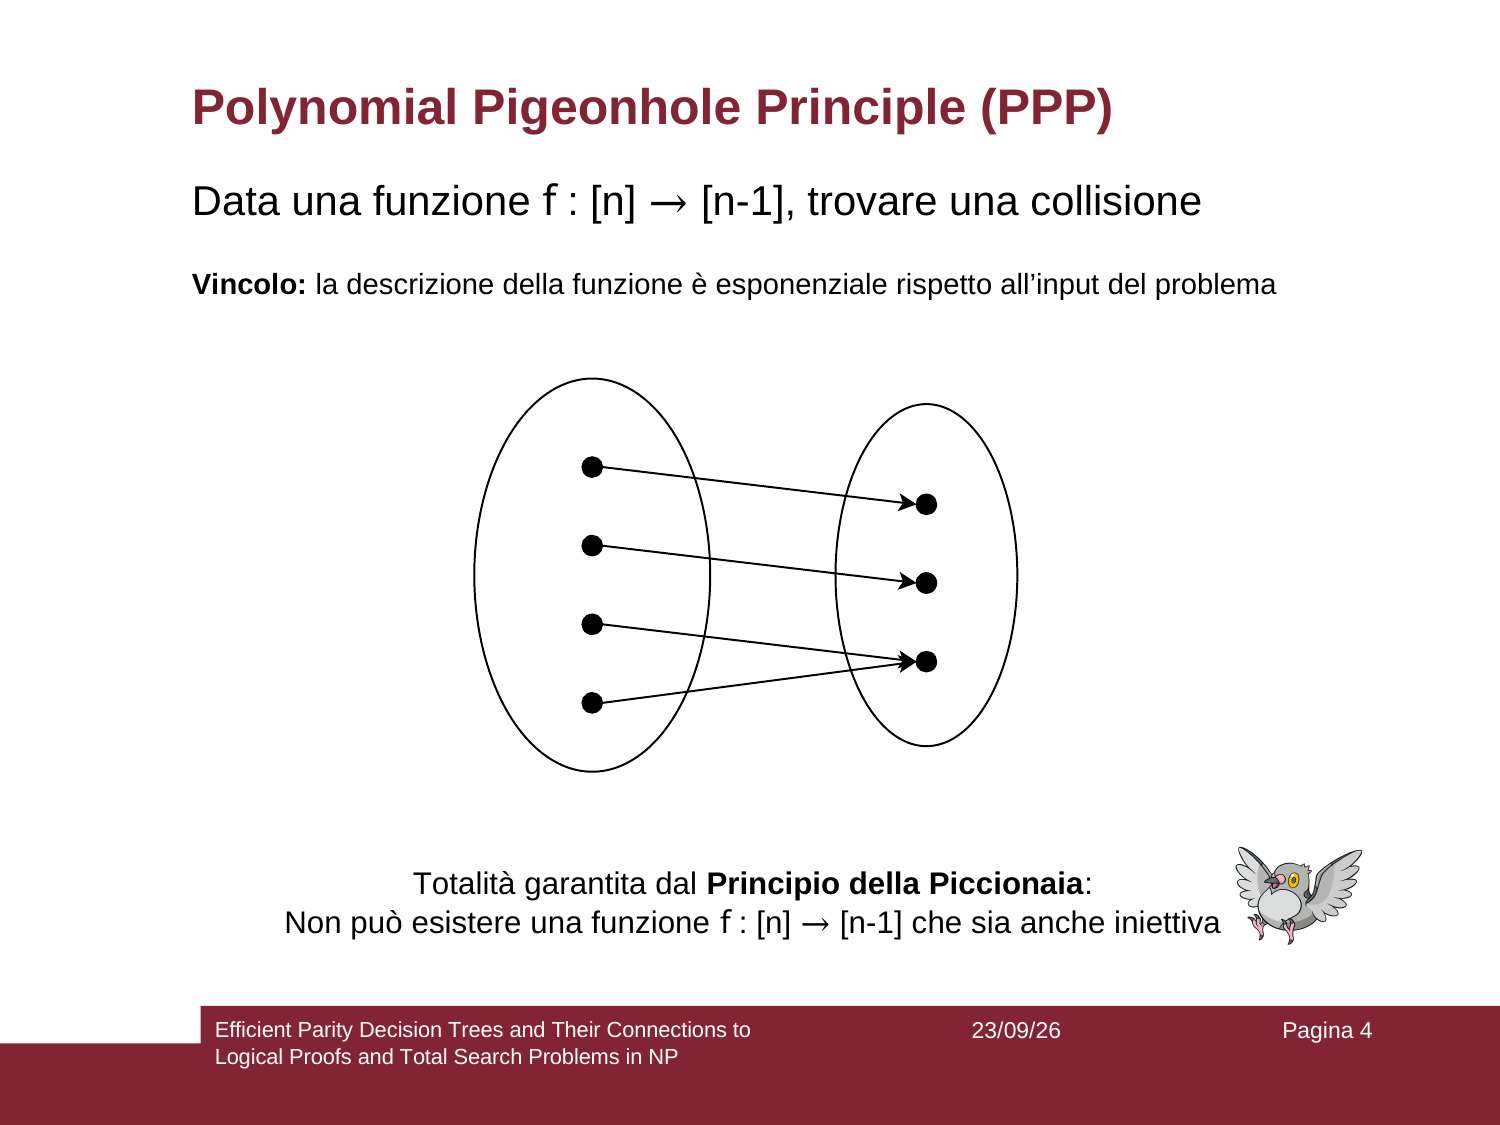

Polynomial Pigeonhole Principle (PPP)
Data una funzione f : [n] → [n-1], trovare una collisione
Vincolo: la descrizione della funzione è esponenziale rispetto all’input del problema
Totalità garantita dal Principio della Piccionaia:
Non può esistere una funzione f : [n] → [n-1] che sia anche iniettiva
Efficient Parity Decision Trees and Their Connections to Logical Proofs and Total Search Problems in NP
Pagina